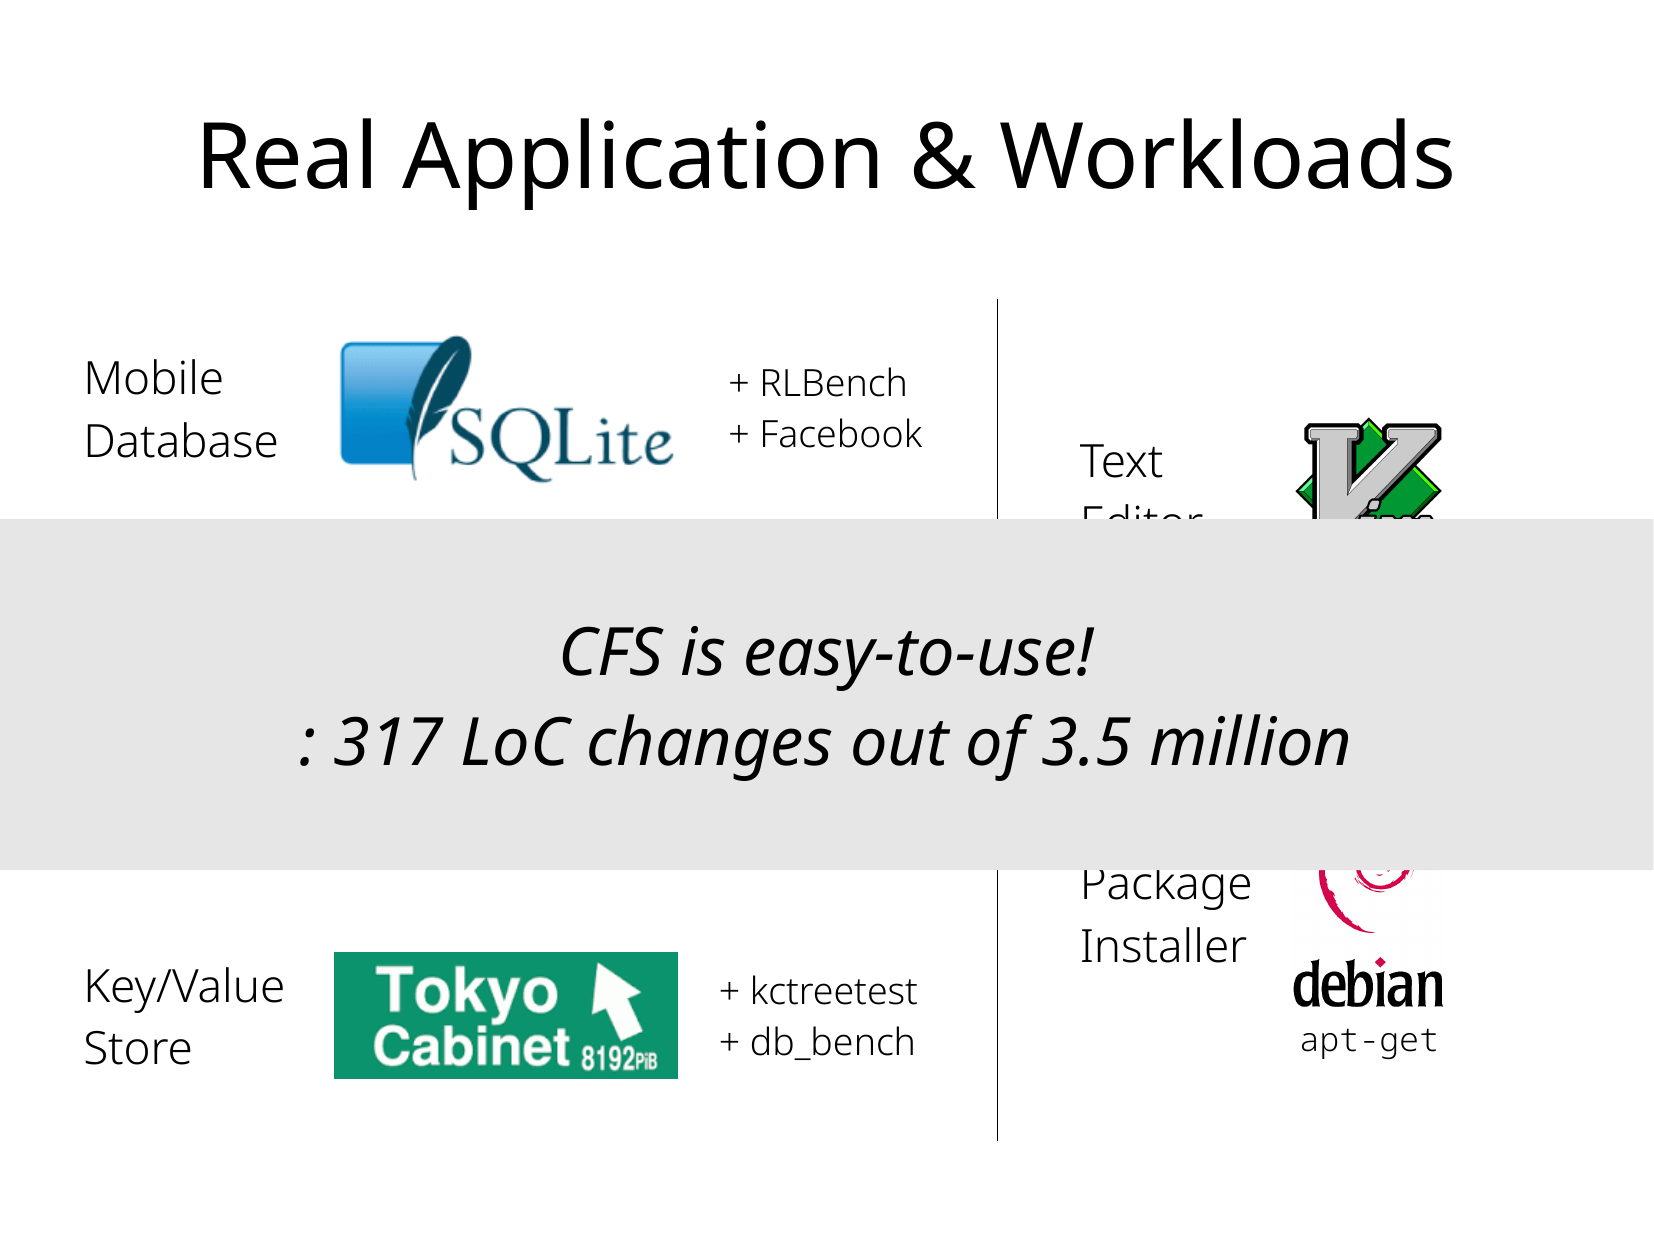

# Real Application & Workloads
Mobile
Database
+ RLBench
+ Facebook
Text
Editor
CFS is easy-to-use!
: 317 LoC changes out of 3.5 million
SQL
Database
+ SysBench
+ LinkBench
apt-get
Package
Installer
Key/Value
Store
+ kctreetest
+ db_bench